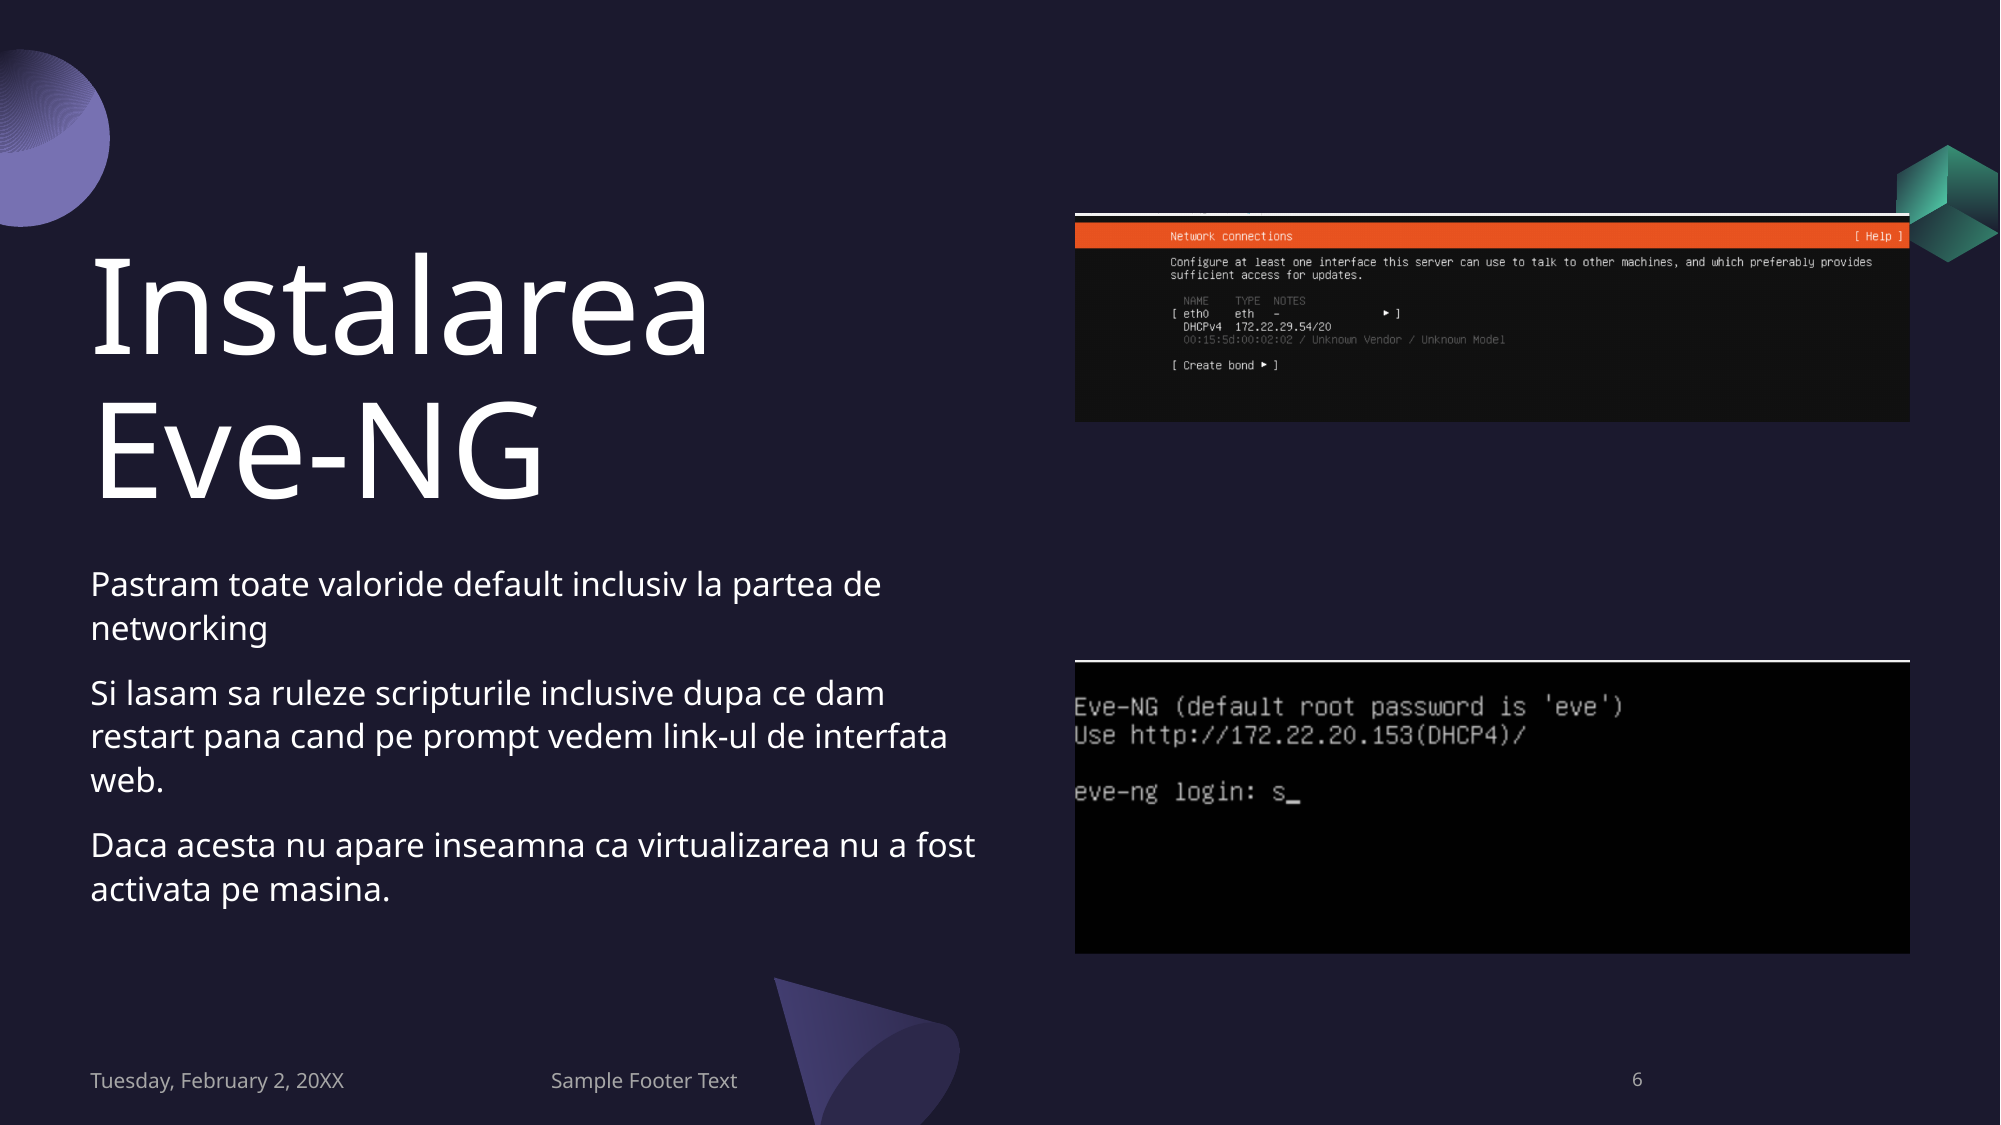

# Instalarea Eve-NG
Pastram toate valoride default inclusiv la partea de networking
Si lasam sa ruleze scripturile inclusive dupa ce dam restart pana cand pe prompt vedem link-ul de interfata web.
Daca acesta nu apare inseamna ca virtualizarea nu a fost activata pe masina.
Tuesday, February 2, 20XX
Sample Footer Text